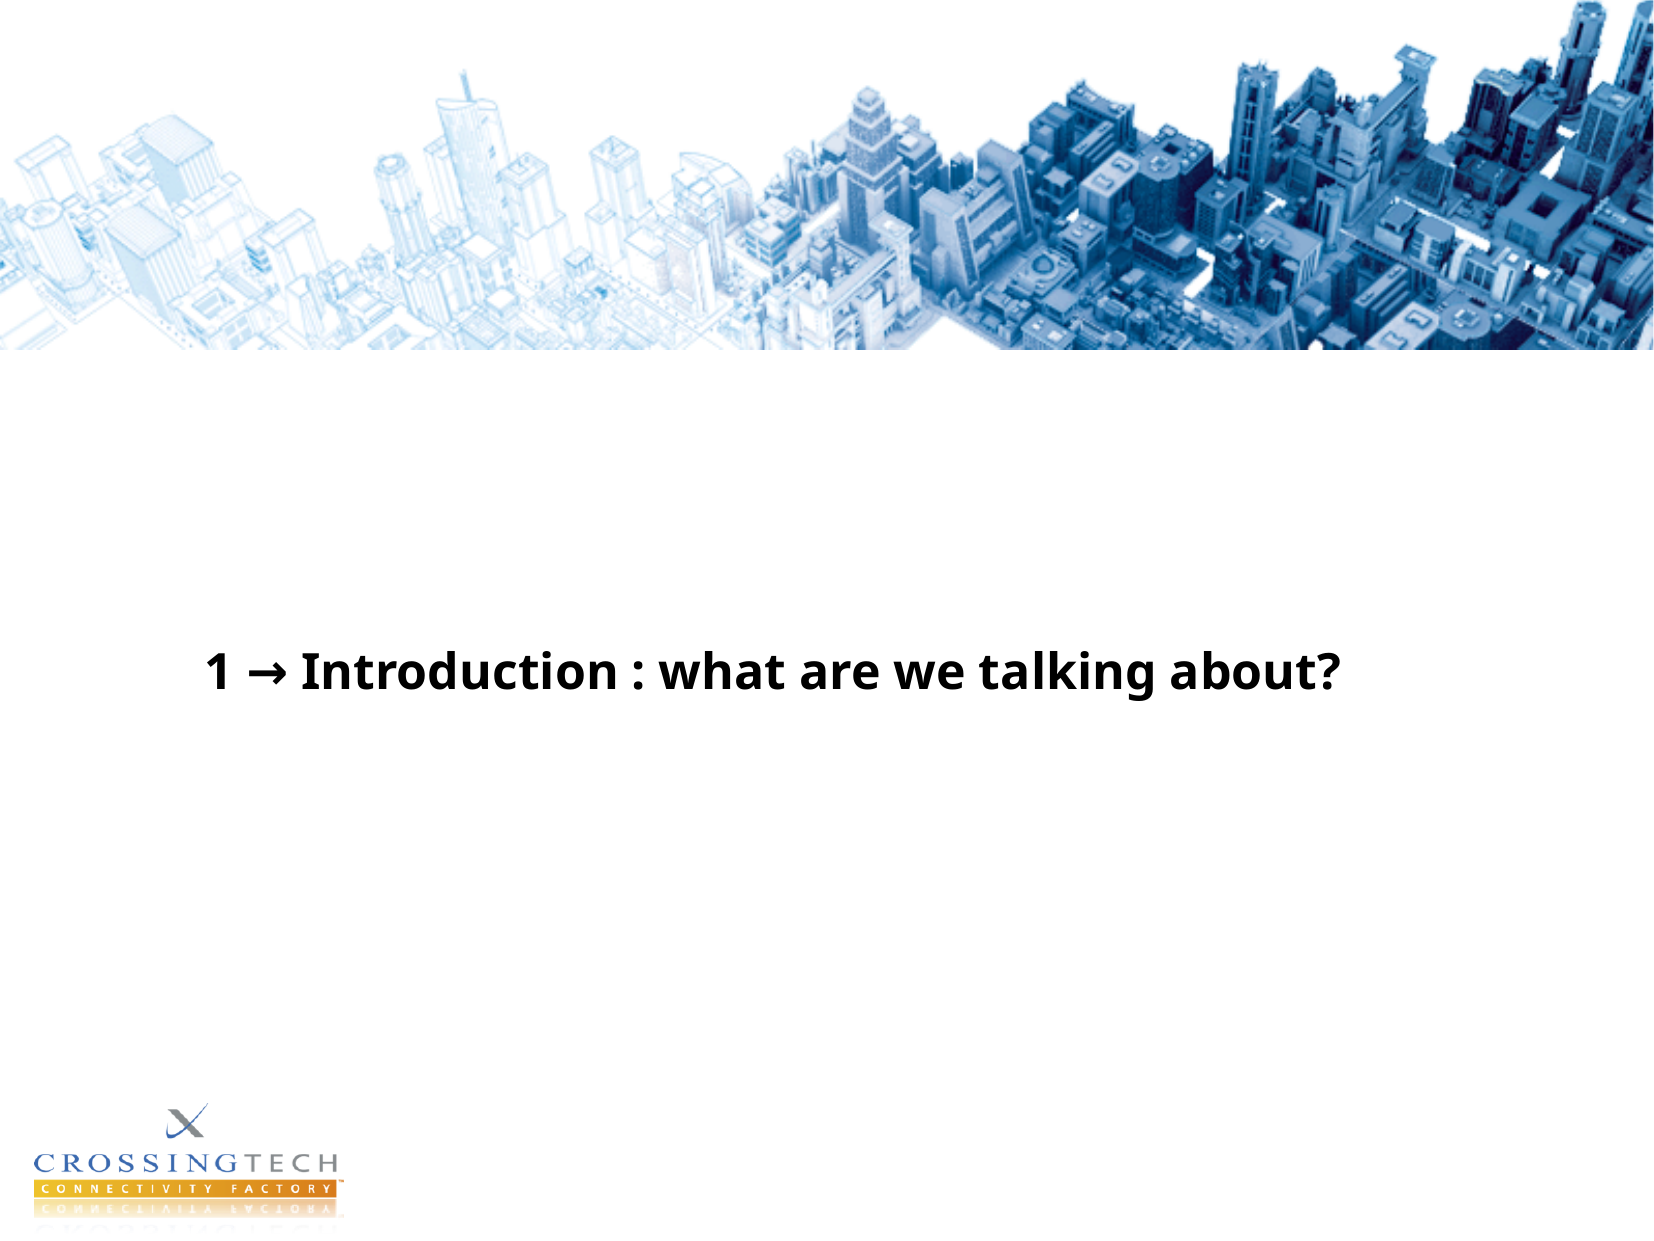

1 → Introduction : what are we talking about?